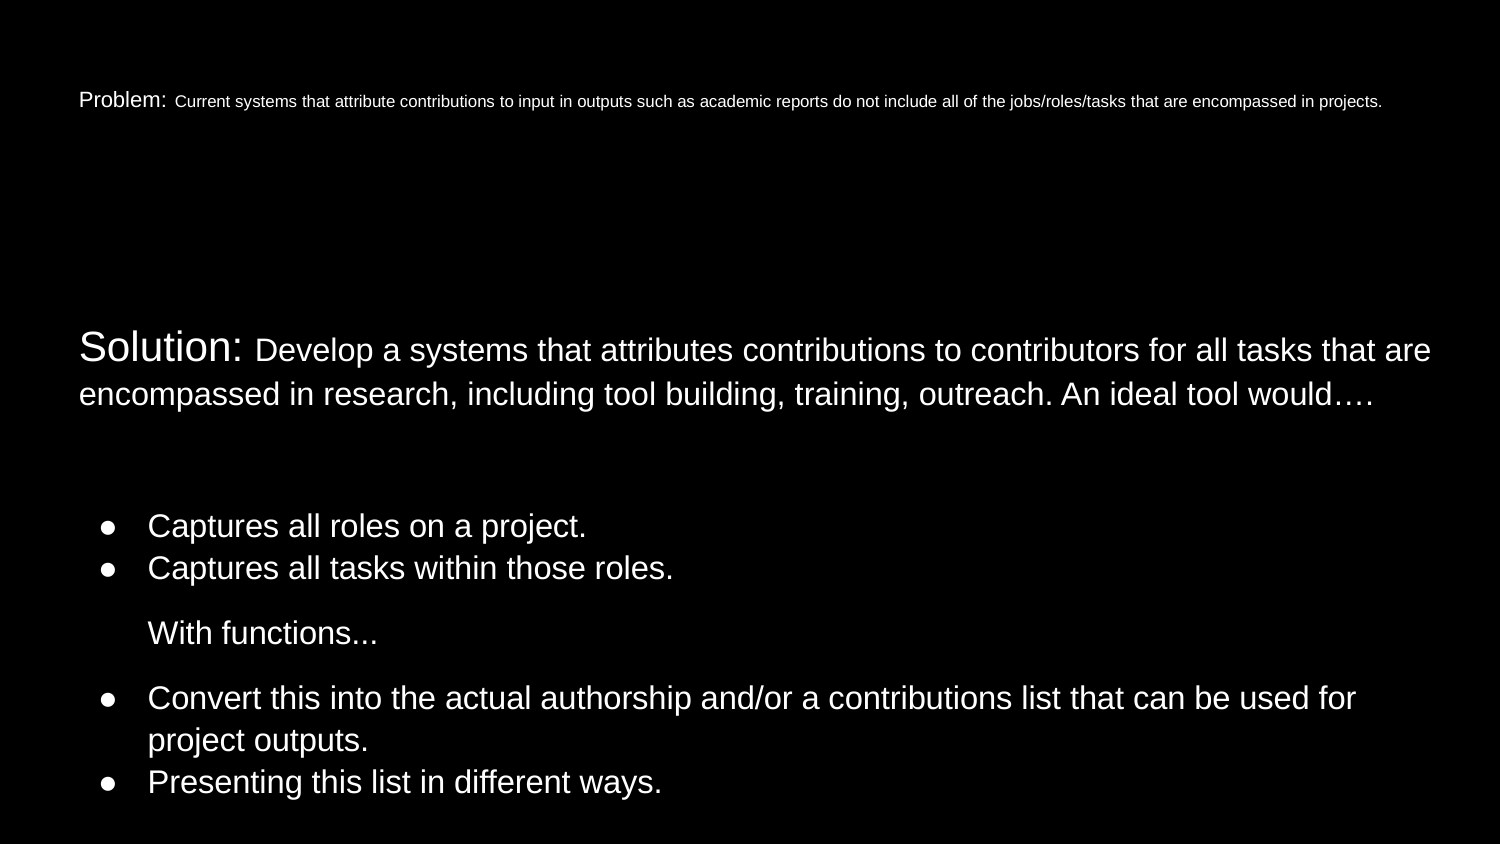

# Problem: Current systems that attribute contributions to input in outputs such as academic reports do not include all of the jobs/roles/tasks that are encompassed in projects. encompassed in research projects.
Solution: Develop a systems that attributes contributions to contributors for all tasks that are encompassed in research, including tool building, training, outreach. An ideal tool would….
Captures all roles on a project.
Captures all tasks within those roles.
With functions...
Convert this into the actual authorship and/or a contributions list that can be used for project outputs.
Presenting this list in different ways.